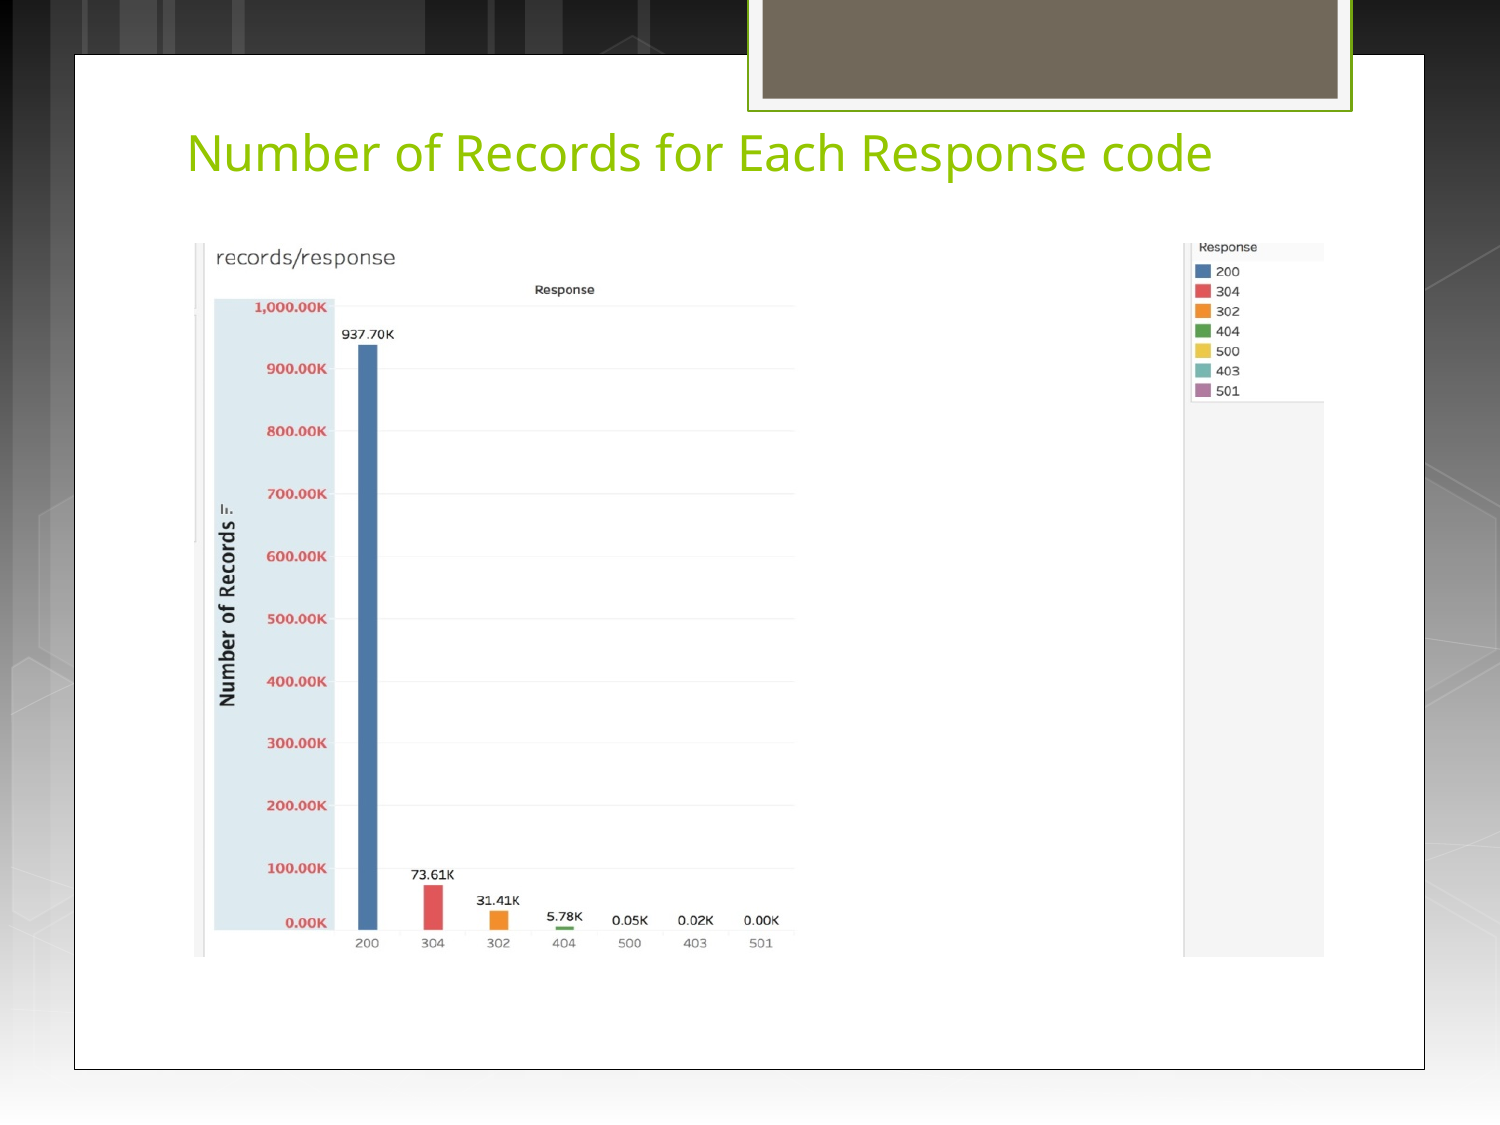

# Number of Records for Each Response code